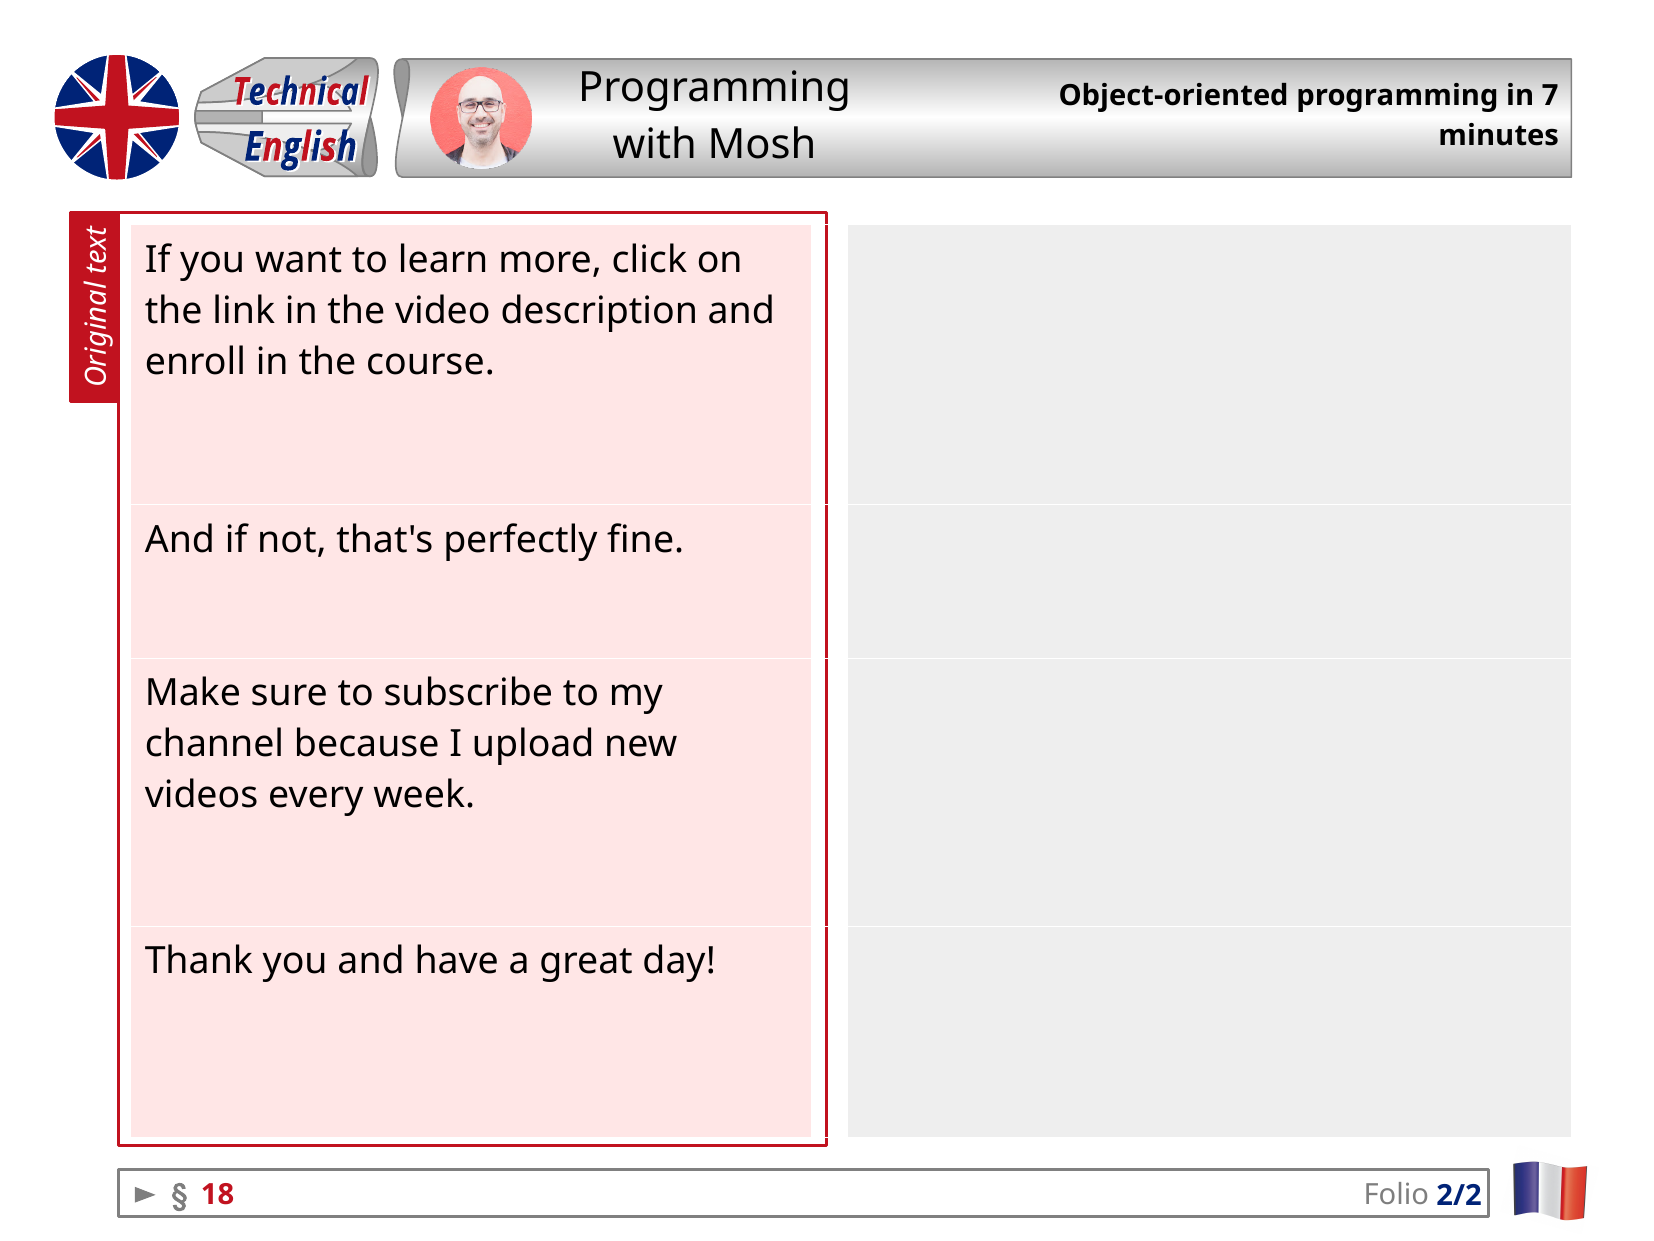

#
| If you want to learn more, click on the link in the video description and enroll in the course. | | |
| --- | --- | --- |
| And if not, that's perfectly fine. | | |
| Make sure to subscribe to my channel because I upload new videos every week. | | |
| Thank you and have a great day! | | |
18
2/2